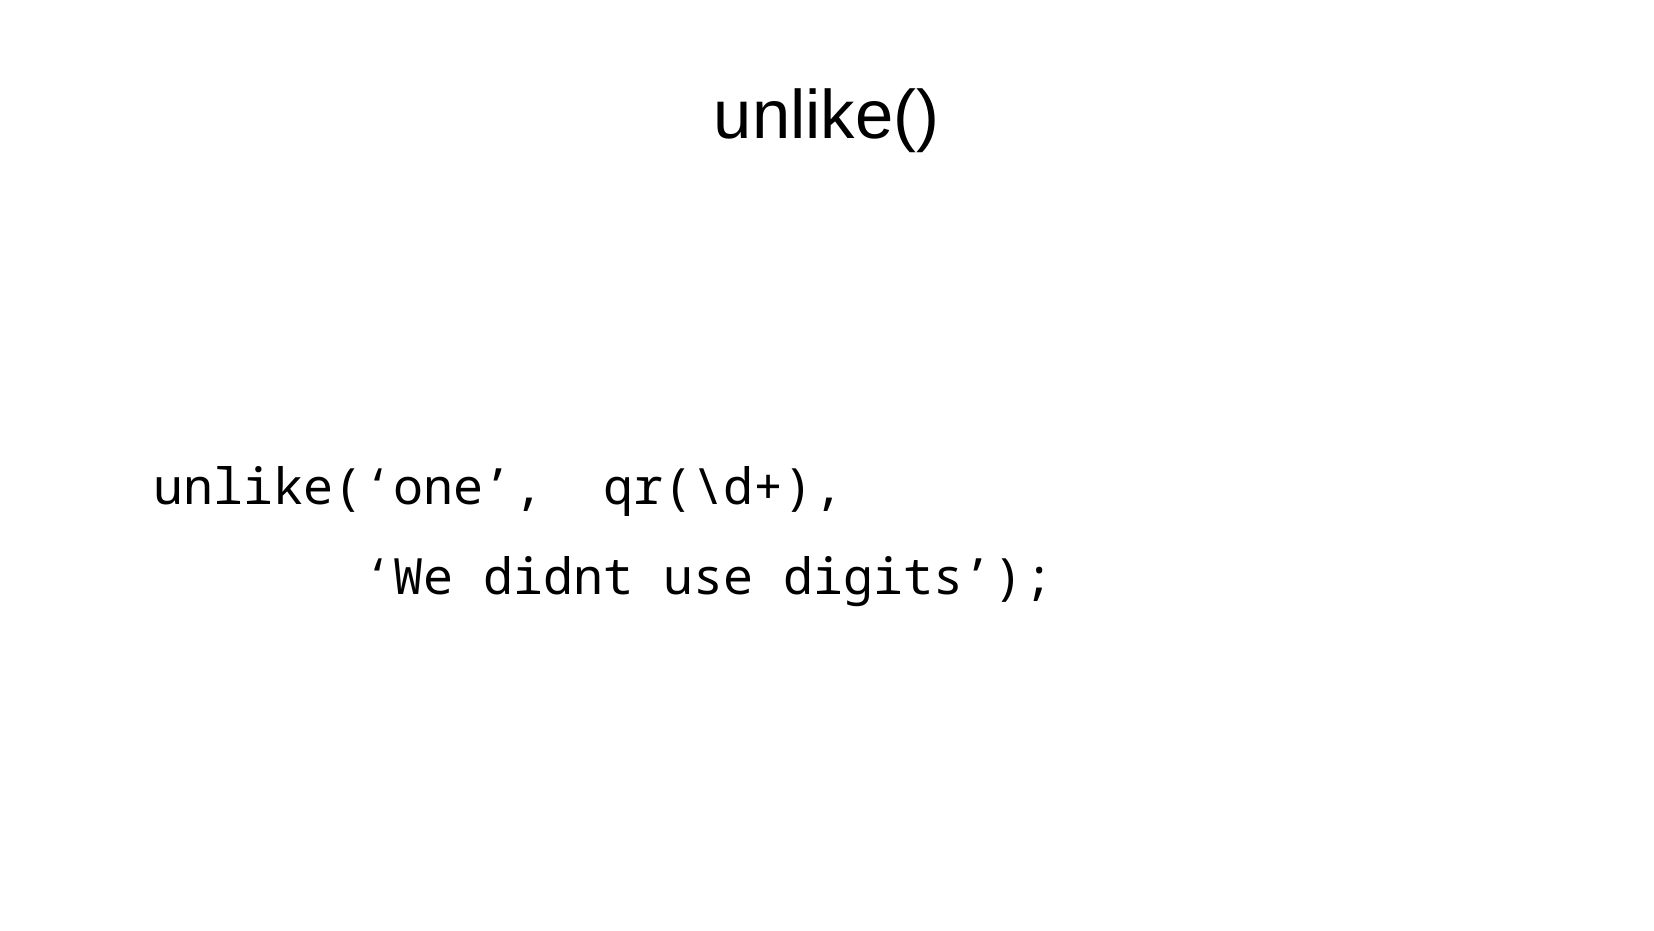

# unlike()
unlike(‘one’, qr(\d+),
 ‘We didnt use digits’);